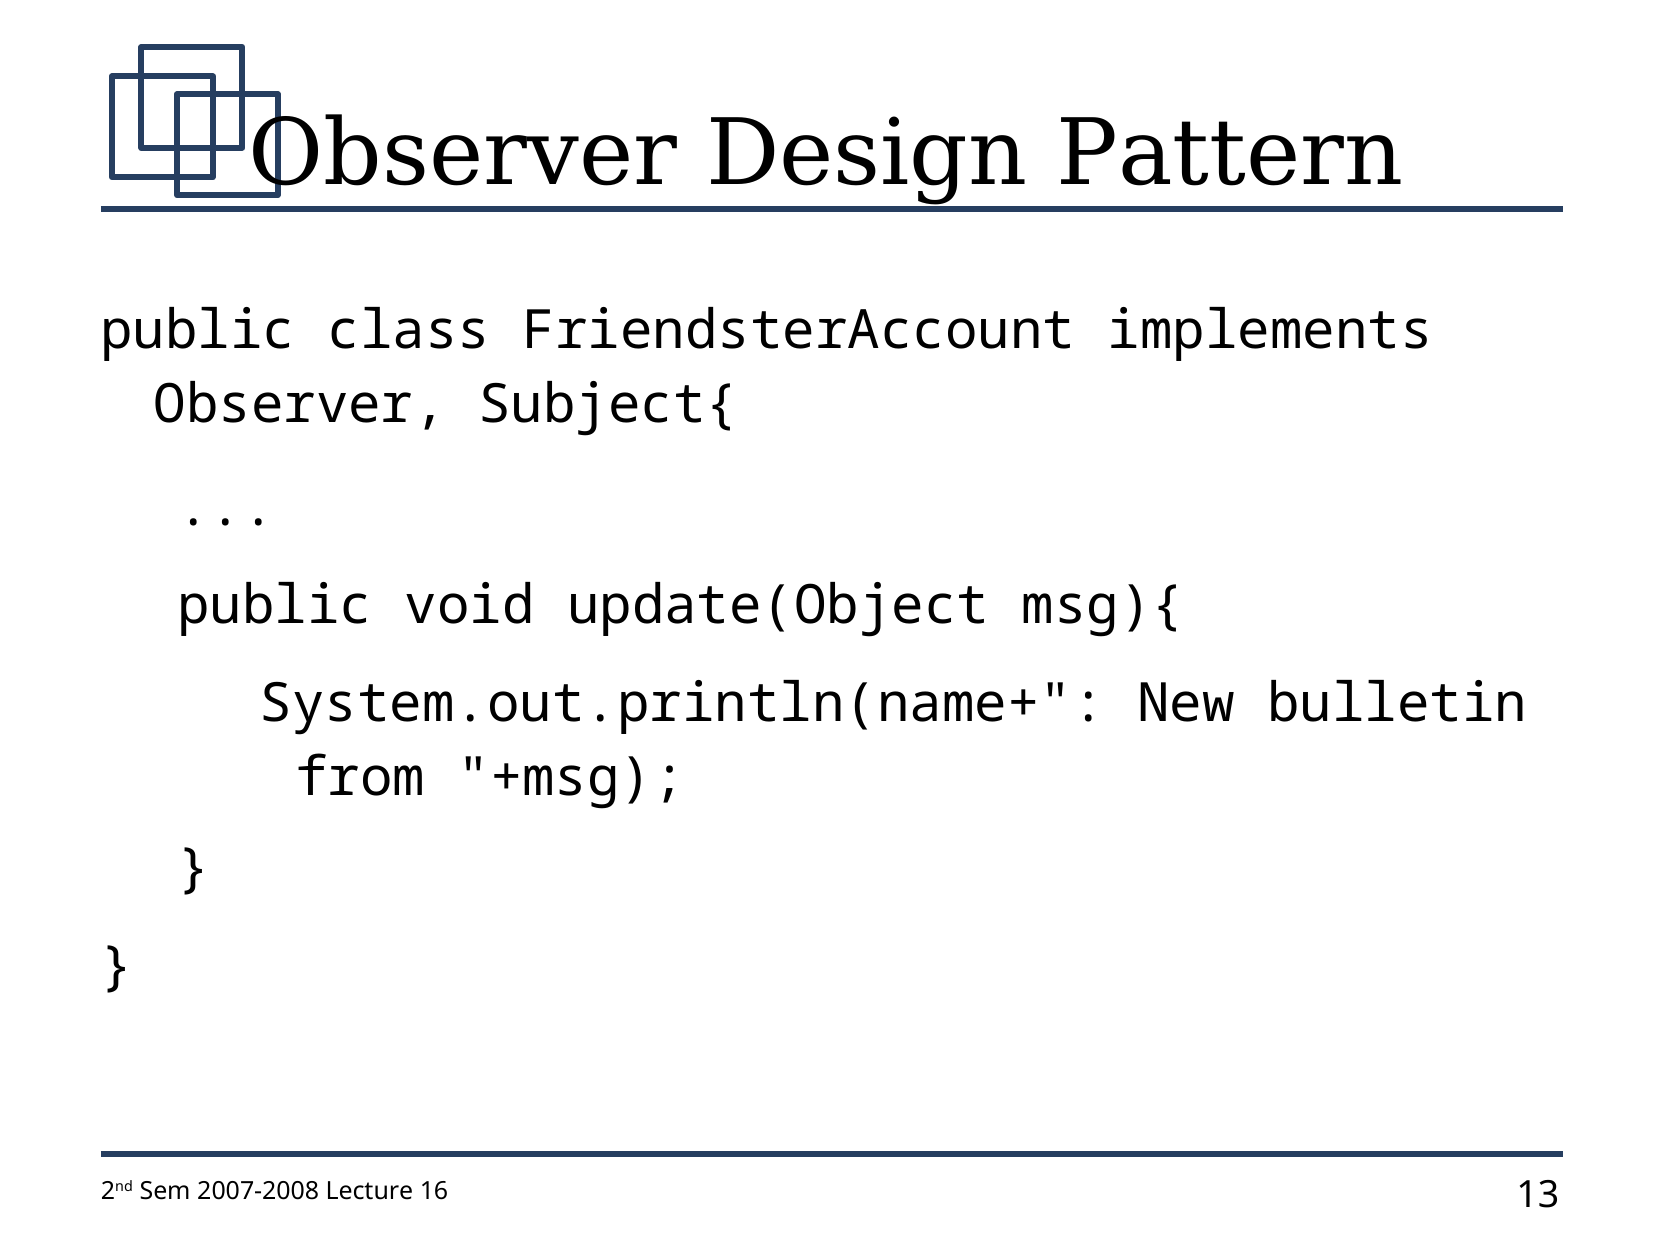

# Observer Design Pattern
public class FriendsterAccount implements 		Observer, Subject{
...
public void update(Object msg){
System.out.println(name+": New bulletin from "+msg);
}
}